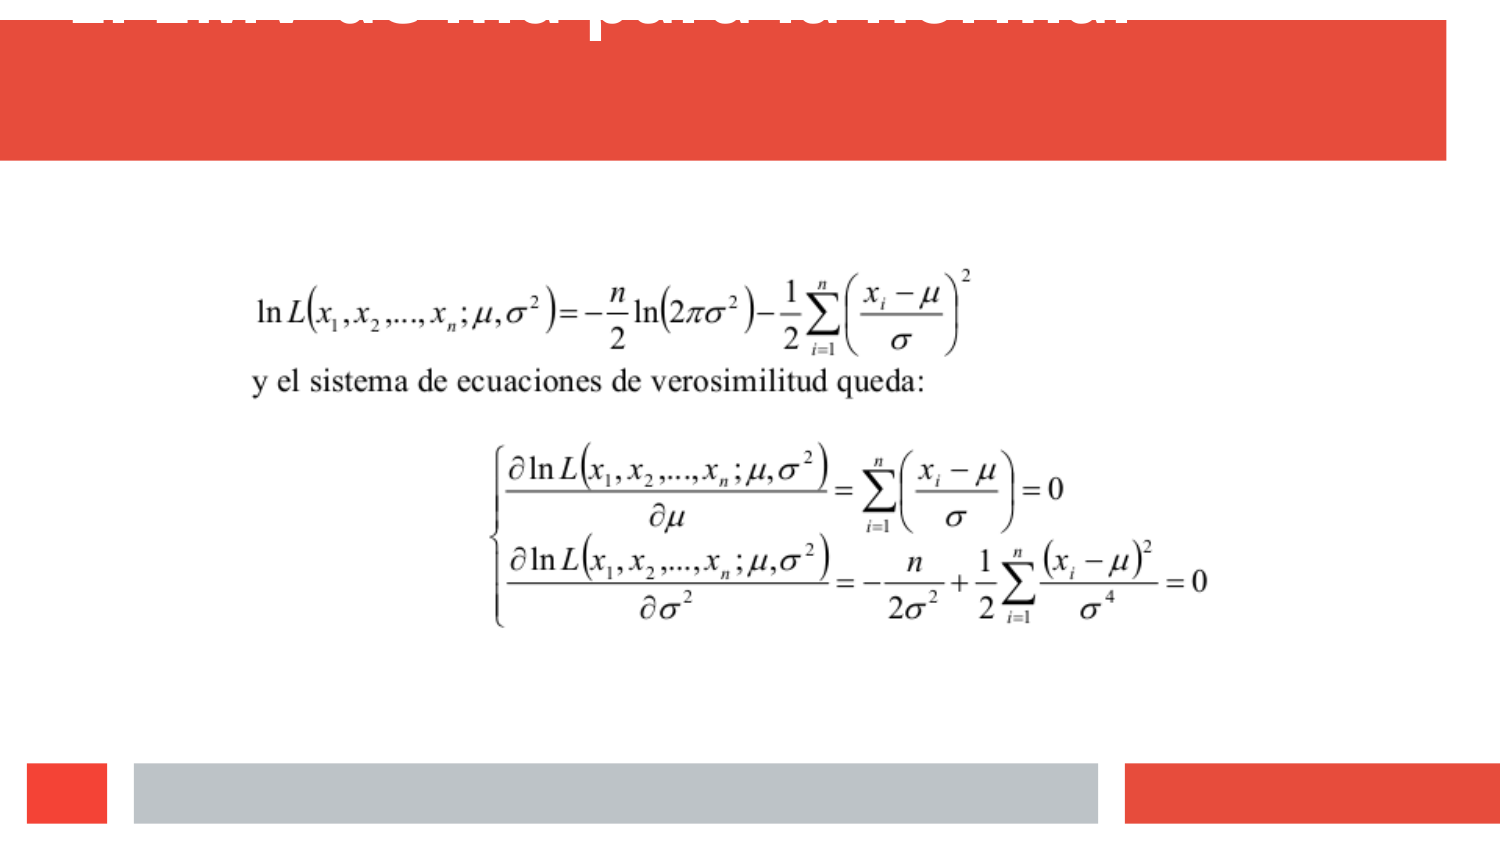

# El EMV de mu para la normal